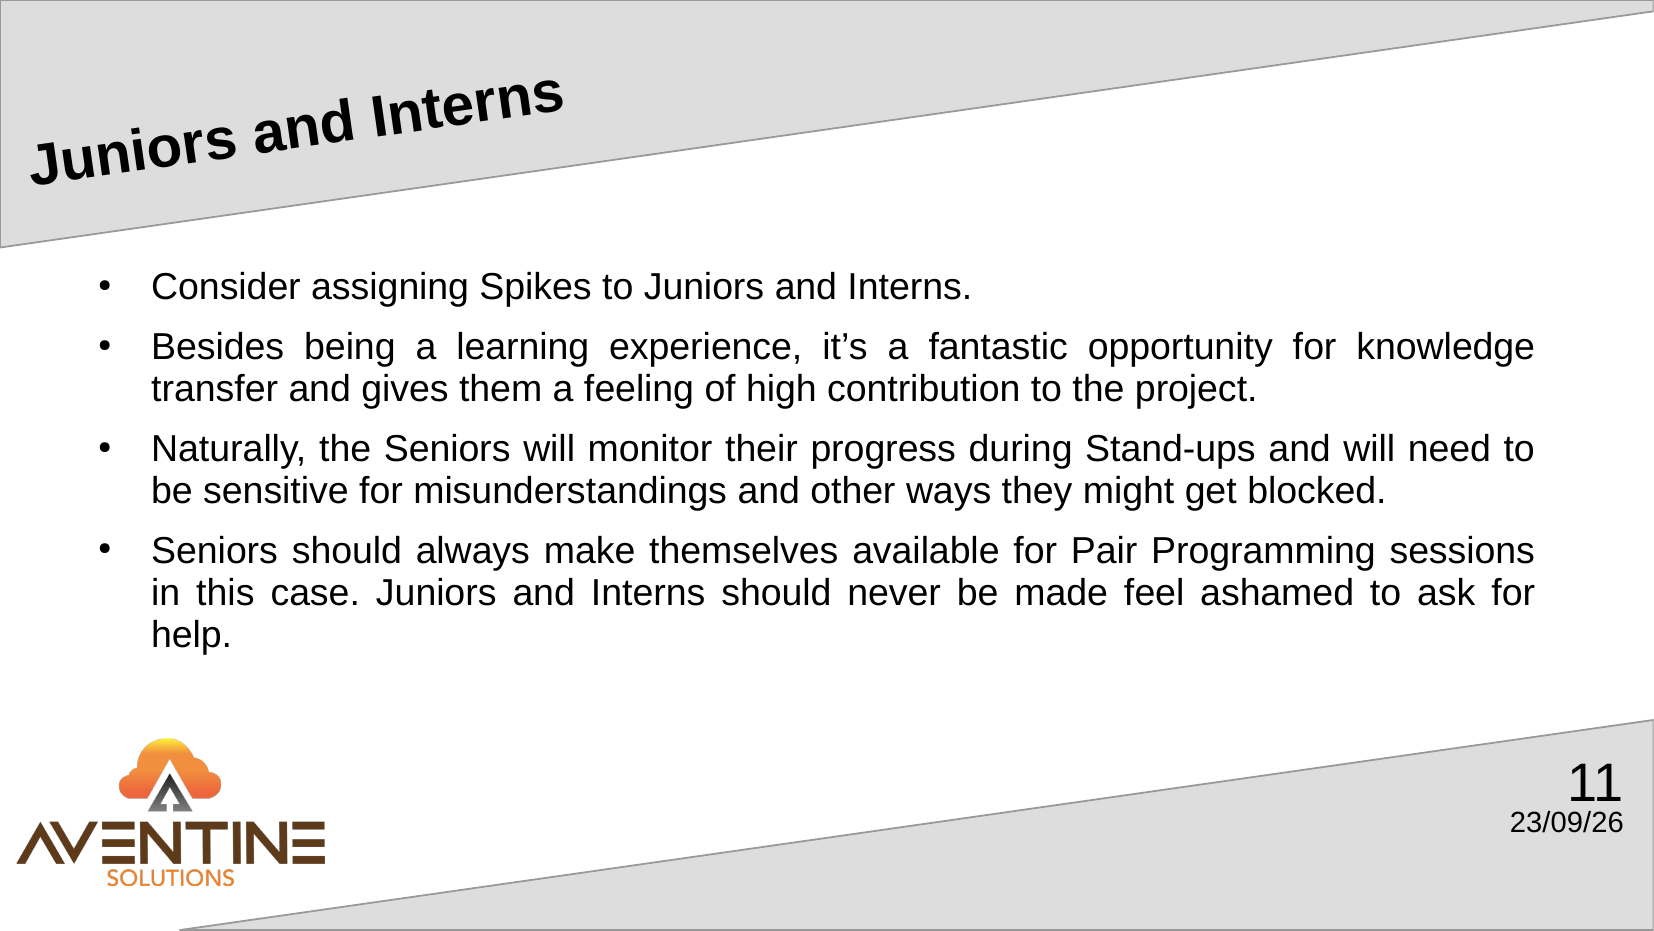

# Juniors and Interns
Consider assigning Spikes to Juniors and Interns.
Besides being a learning experience, it’s a fantastic opportunity for knowledge transfer and gives them a feeling of high contribution to the project.
Naturally, the Seniors will monitor their progress during Stand-ups and will need to be sensitive for misunderstandings and other ways they might get blocked.
Seniors should always make themselves available for Pair Programming sessions in this case. Juniors and Interns should never be made feel ashamed to ask for help.
11